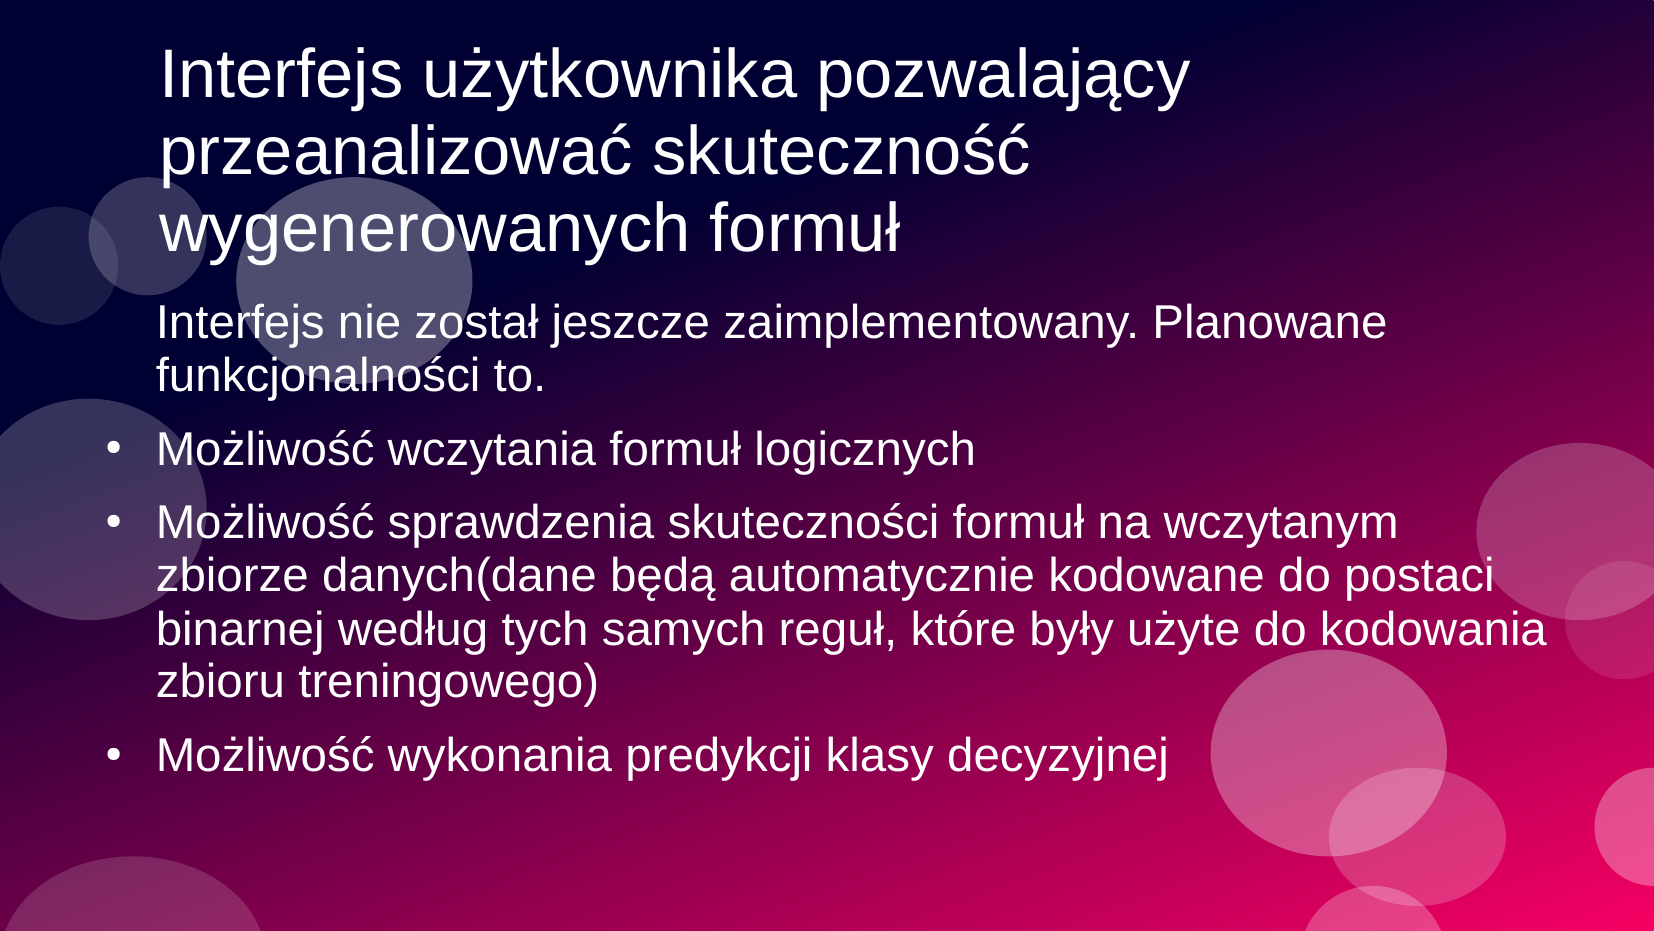

# Interfejs użytkownika pozwalający przeanalizować skuteczność wygenerowanych formuł
Interfejs nie został jeszcze zaimplementowany. Planowane funkcjonalności to.
Możliwość wczytania formuł logicznych
Możliwość sprawdzenia skuteczności formuł na wczytanym zbiorze danych(dane będą automatycznie kodowane do postaci binarnej według tych samych reguł, które były użyte do kodowania zbioru treningowego)
Możliwość wykonania predykcji klasy decyzyjnej